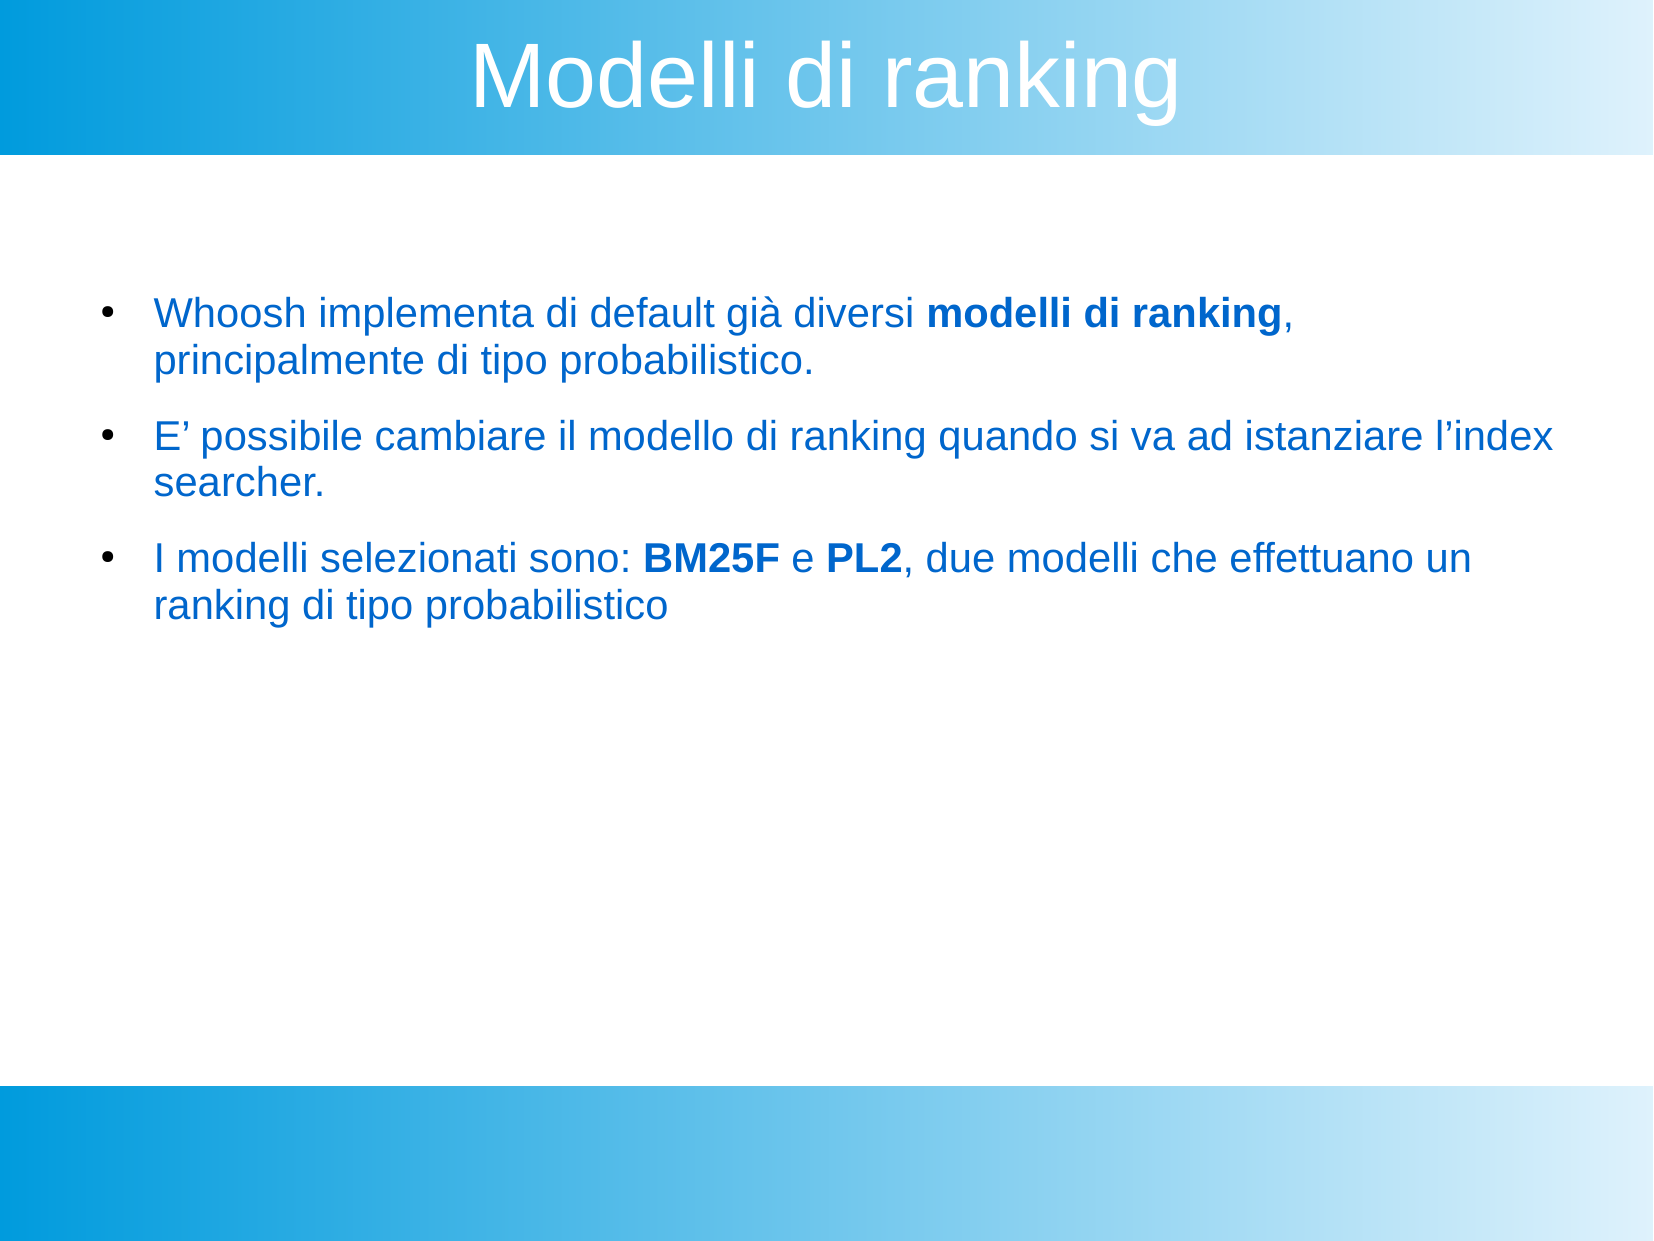

# Modelli di ranking
Whoosh implementa di default già diversi modelli di ranking, principalmente di tipo probabilistico.
E’ possibile cambiare il modello di ranking quando si va ad istanziare l’index searcher.
I modelli selezionati sono: BM25F e PL2, due modelli che effettuano un ranking di tipo probabilistico